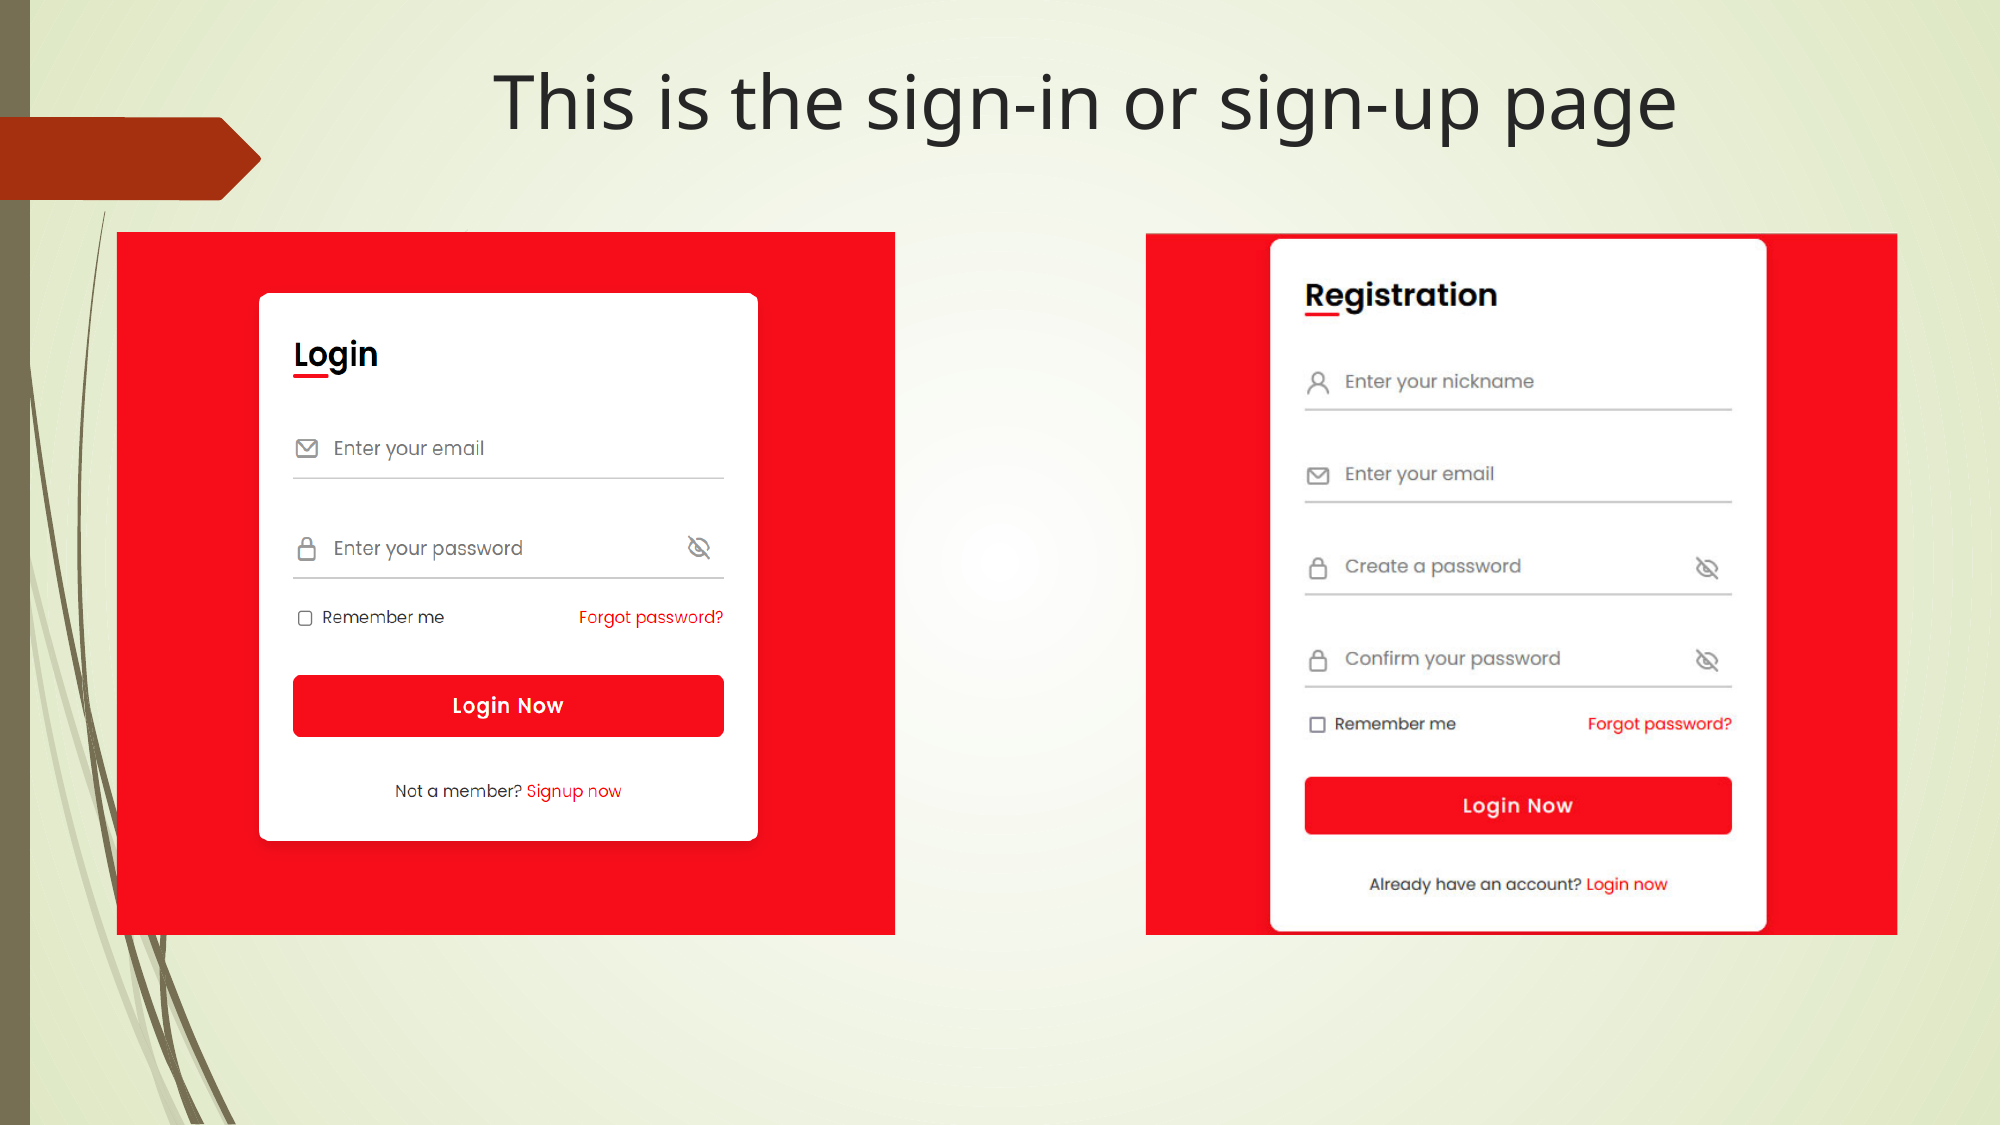

# This is the sign-in or sign-up page